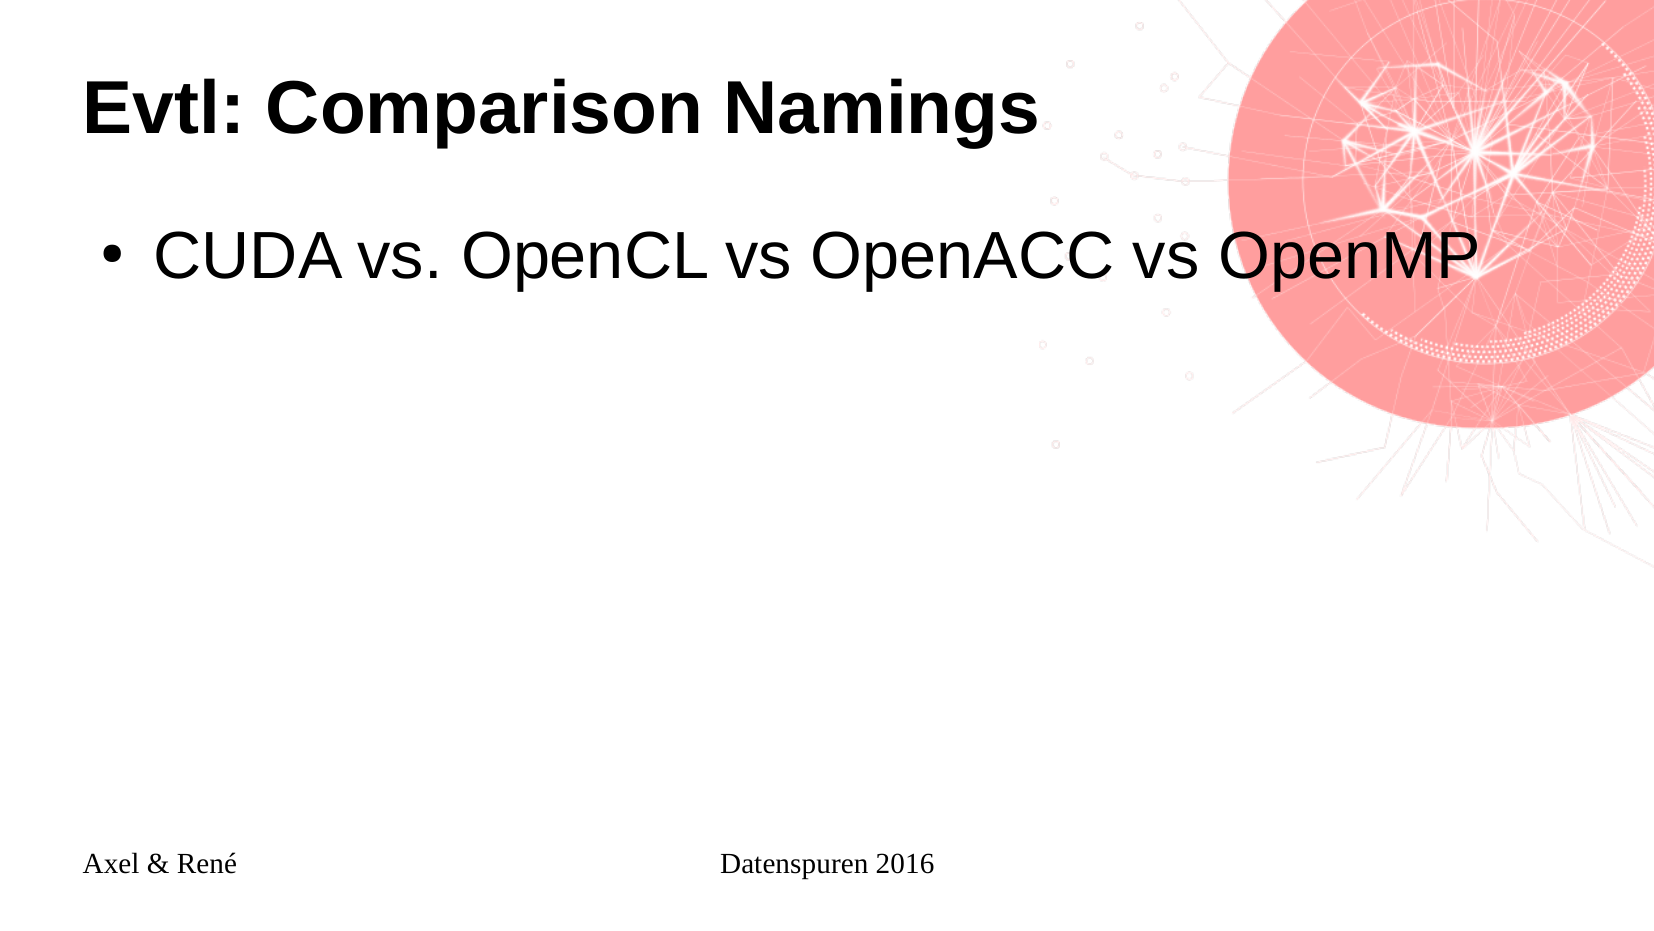

# Evtl: Comparison Namings
CUDA vs. OpenCL vs OpenACC vs OpenMP